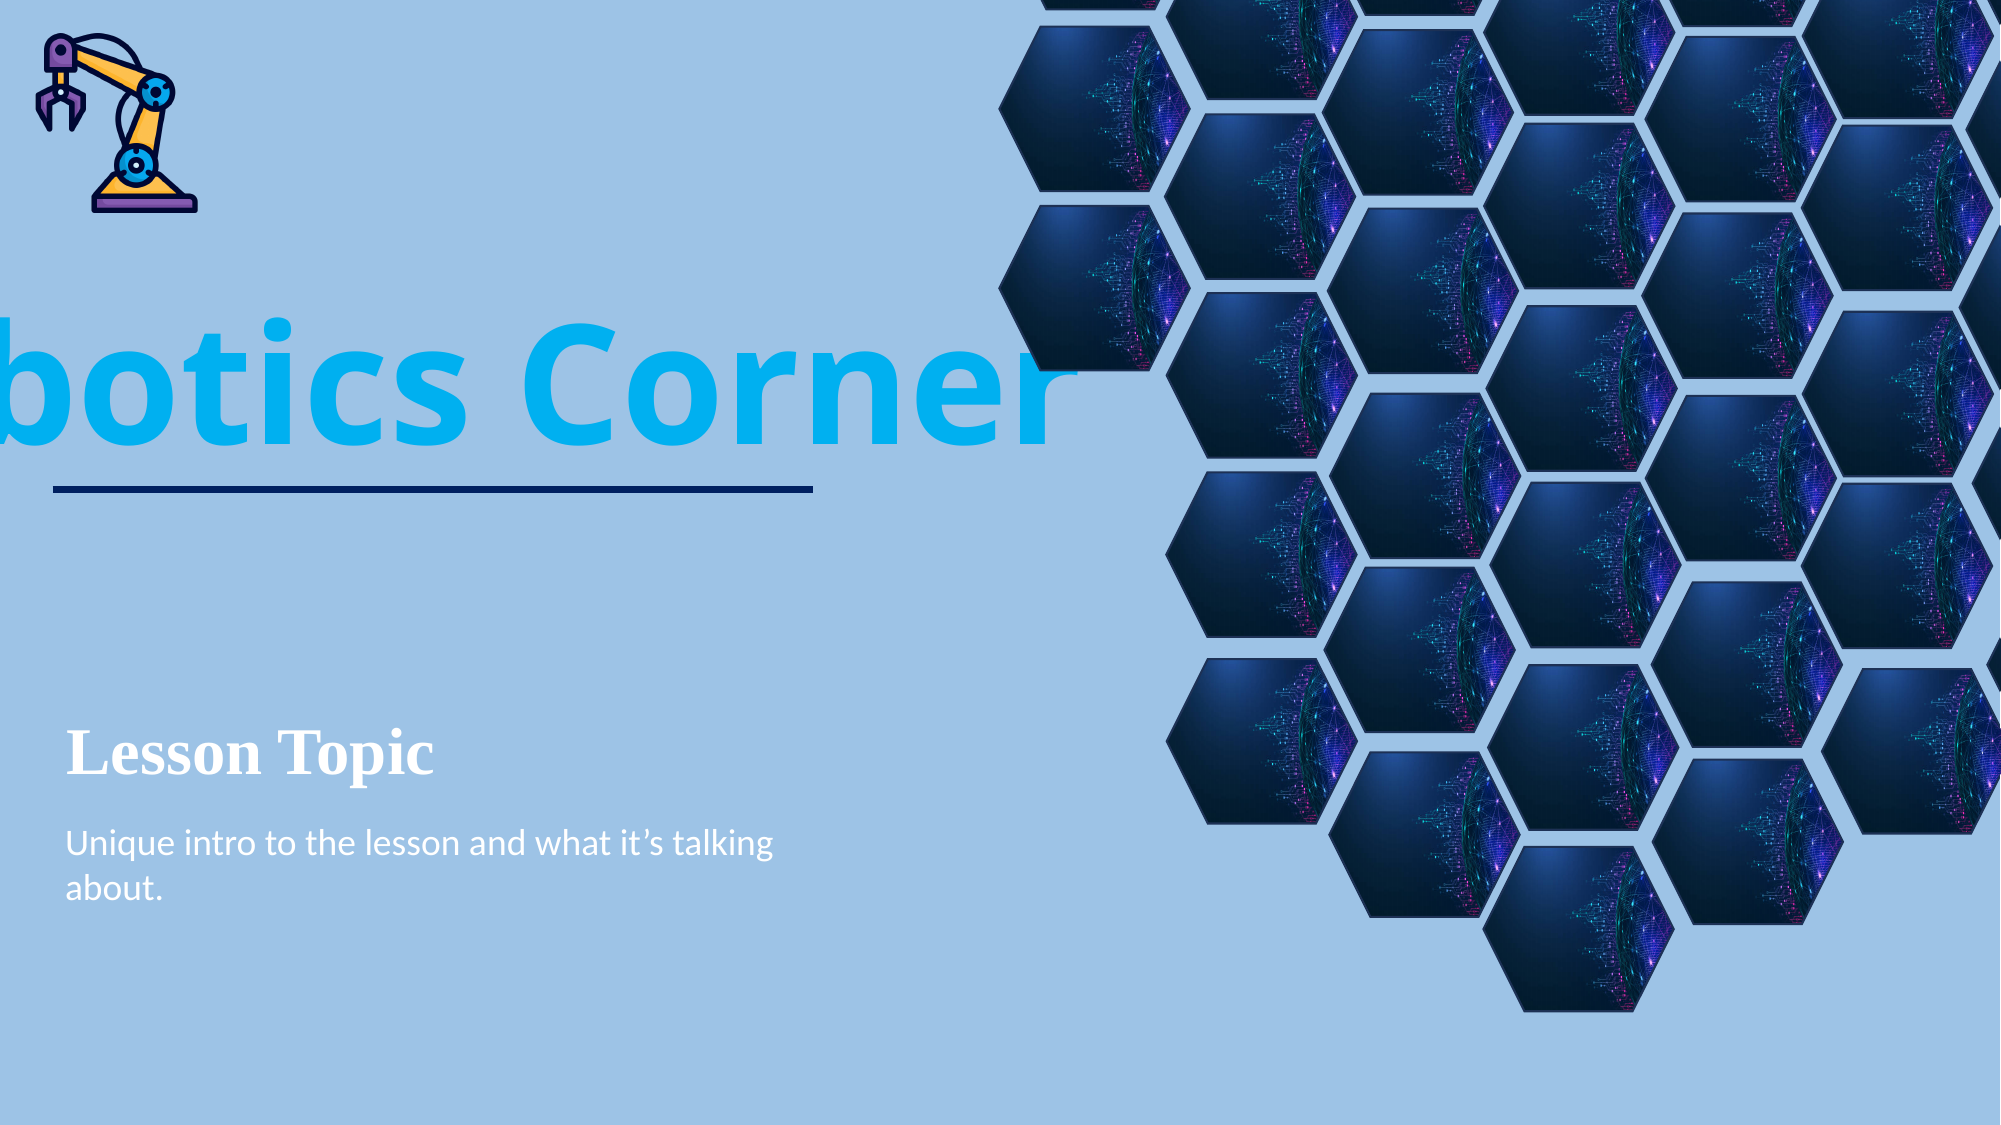

Robotics Corner
Lesson Topic
Unique intro to the lesson and what it’s talking about.